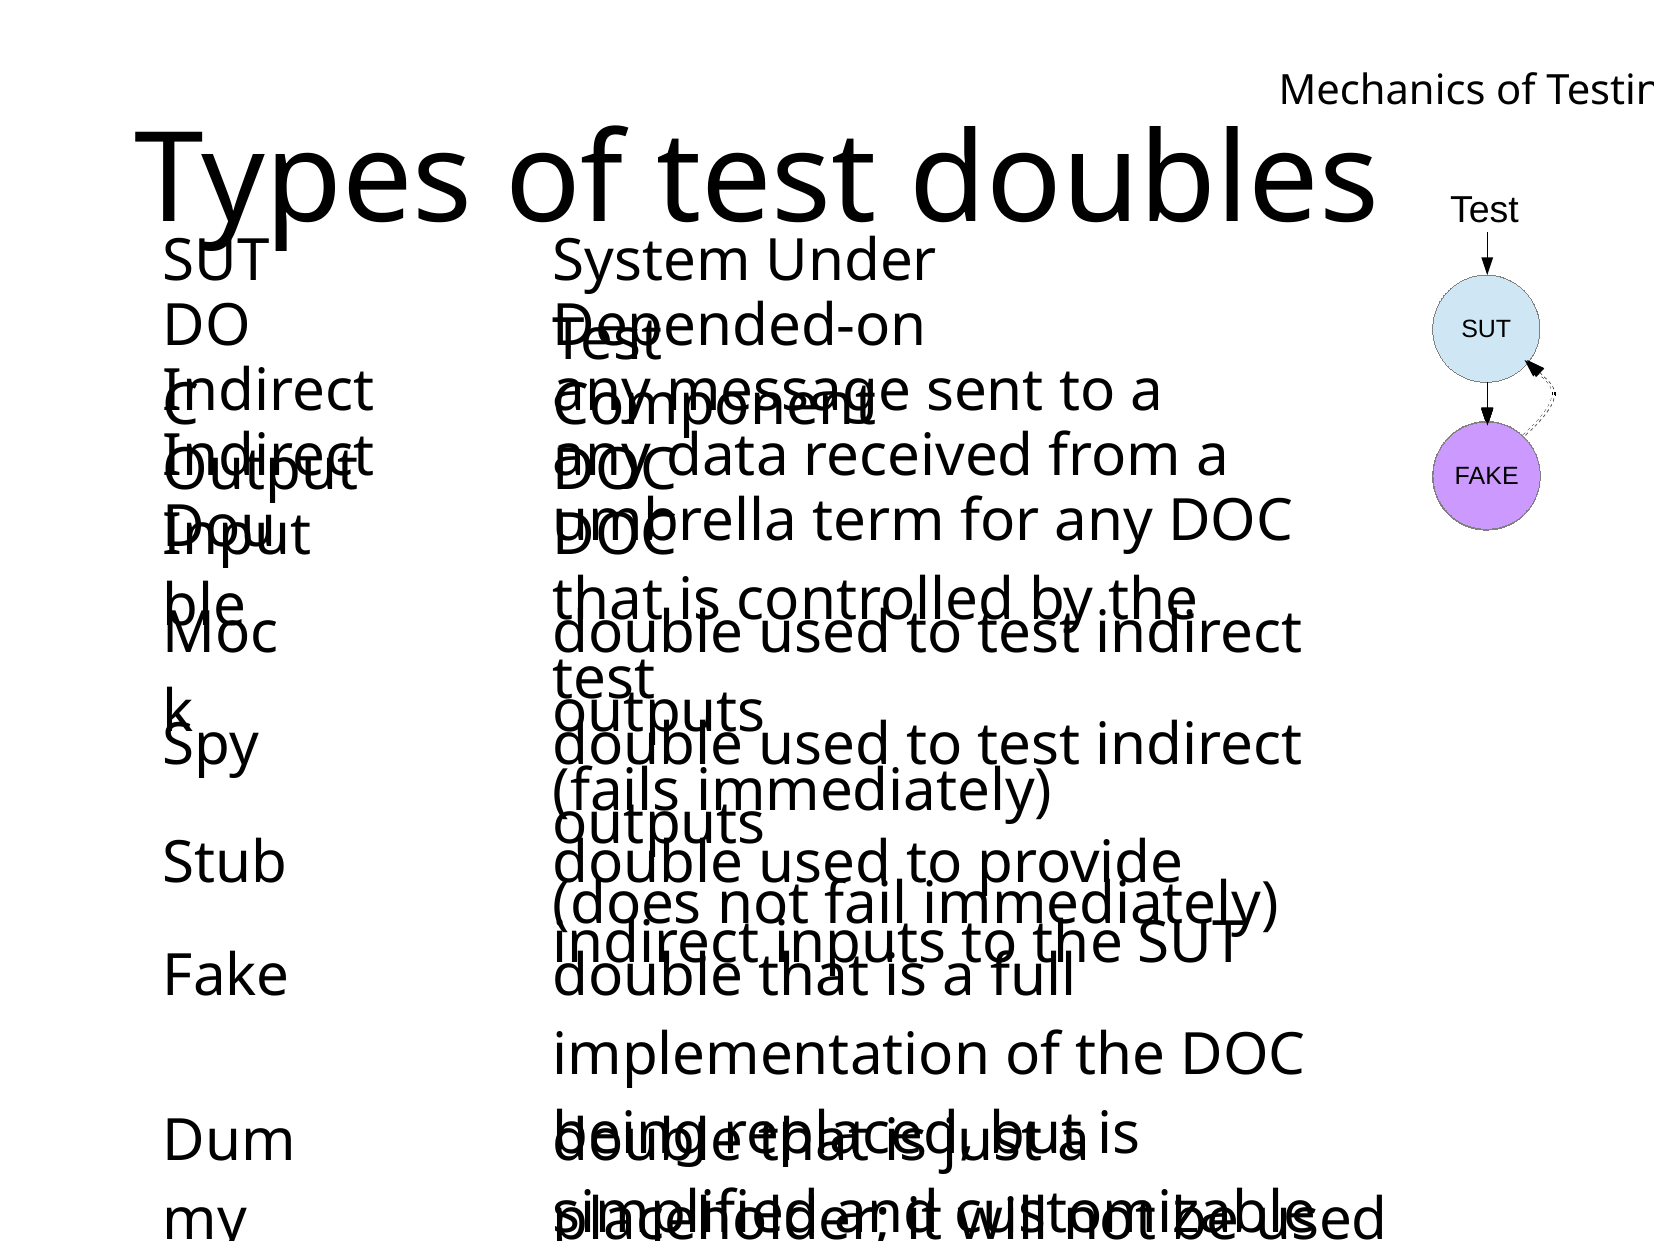

Mechanics of Testing
Types of test doubles
Test
SUT
SUT
System Under Test
DOC
Depended-on Component
Indirect Output
any message sent to a DOC
STUB
FAKE
MOCK
DOC
DOUBLE
SPY
Indirect Input
any data received from a DOC
umbrella term for any DOC that is controlled by the test
Double
Mock
double used to test indirect outputs
(fails immediately)
Spy
double used to test indirect outputs
(does not fail immediately)
Stub
double used to provide indirect inputs to the SUT
Fake
double that is a full implementation of the DOC being replaced, but is simplified and customizable
Dummy
double that is just a placeholder; it will not be used by the SUT during the test